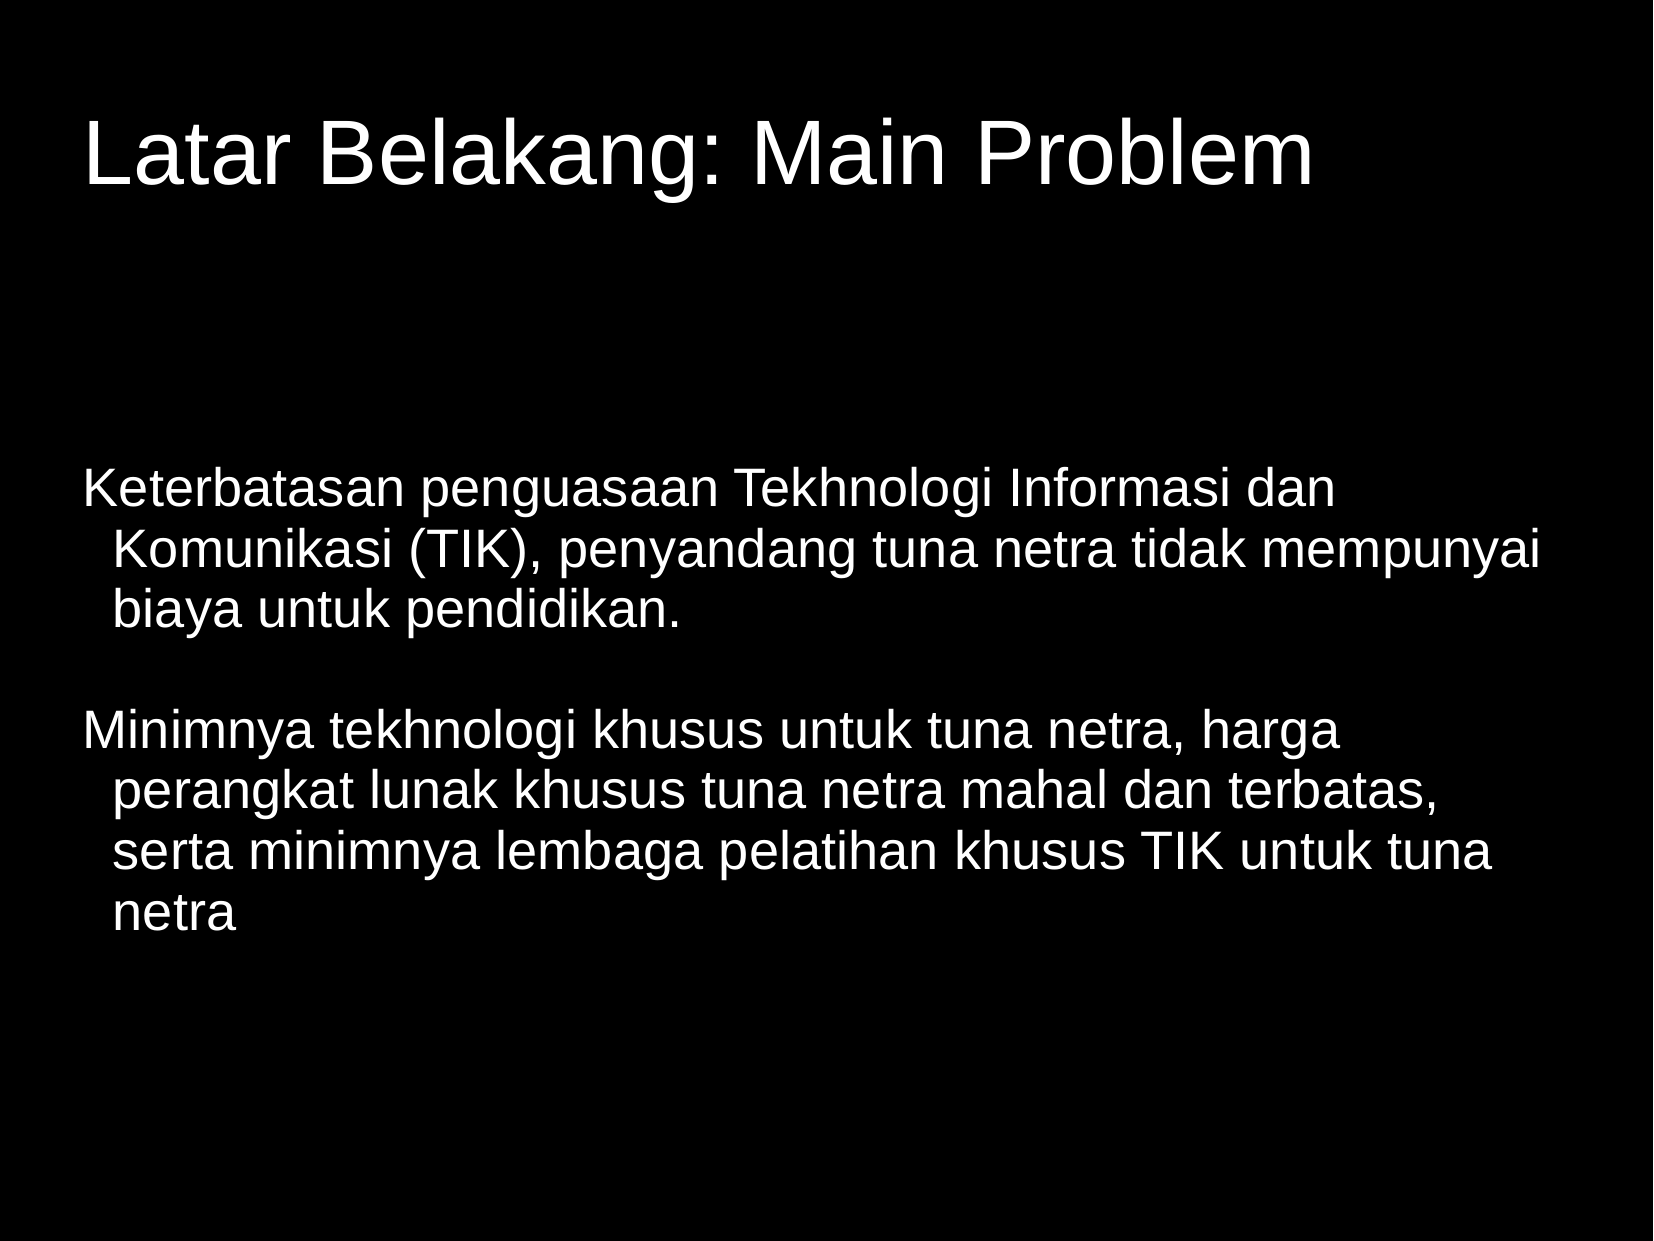

# Latar Belakang: Main Problem
Keterbatasan penguasaan Tekhnologi Informasi dan Komunikasi (TIK), penyandang tuna netra tidak mempunyai biaya untuk pendidikan.
Minimnya tekhnologi khusus untuk tuna netra, harga perangkat lunak khusus tuna netra mahal dan terbatas, serta minimnya lembaga pelatihan khusus TIK untuk tuna netra